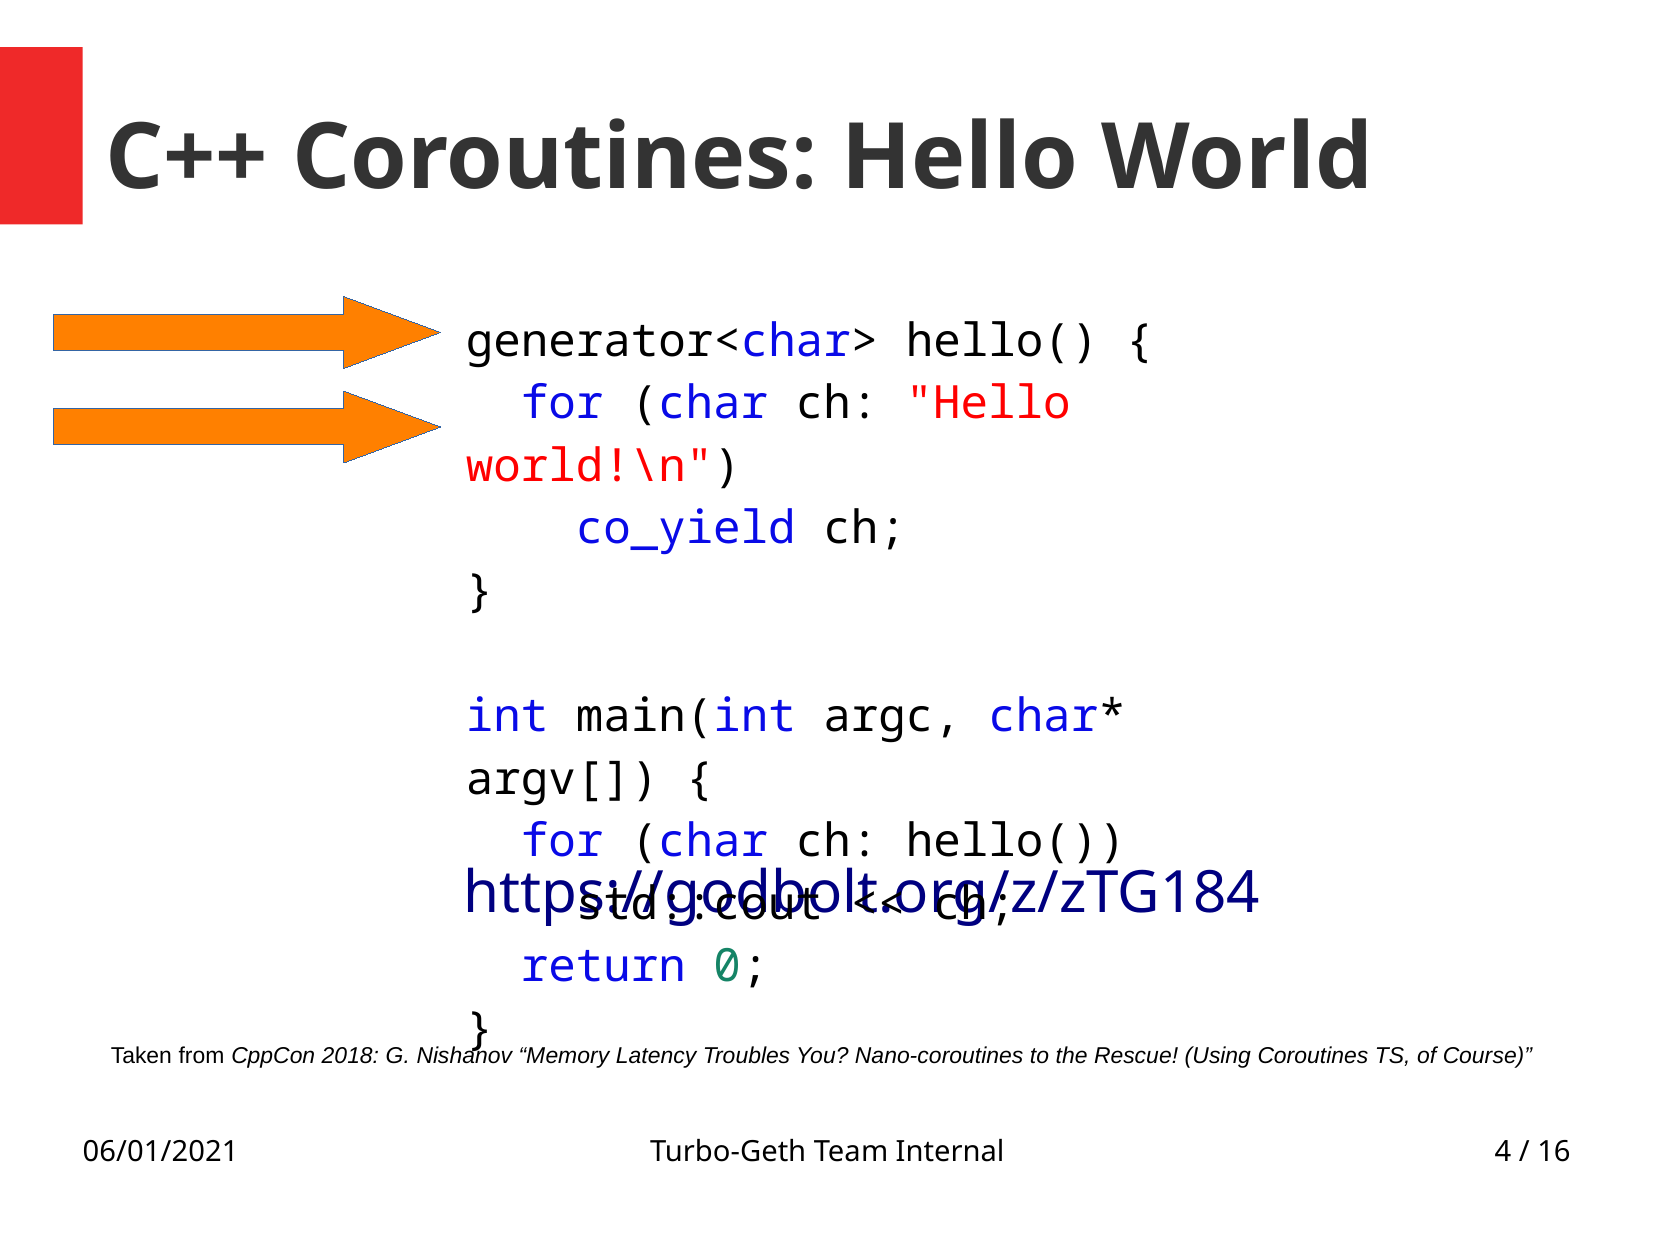

# C++ Coroutines: Hello World
generator<char> hello() {
 for (char ch: "Hello world!\n")
 co_yield ch;
}
int main(int argc, char* argv[]) {
 for (char ch: hello())
 std::cout << ch;
 return 0;
}
https://godbolt.org/z/zTG184
Taken from CppCon 2018: G. Nishanov “Memory Latency Troubles You? Nano-coroutines to the Rescue! (Using Coroutines TS, of Course)”
06/01/2021
Turbo-Geth Team Internal
4